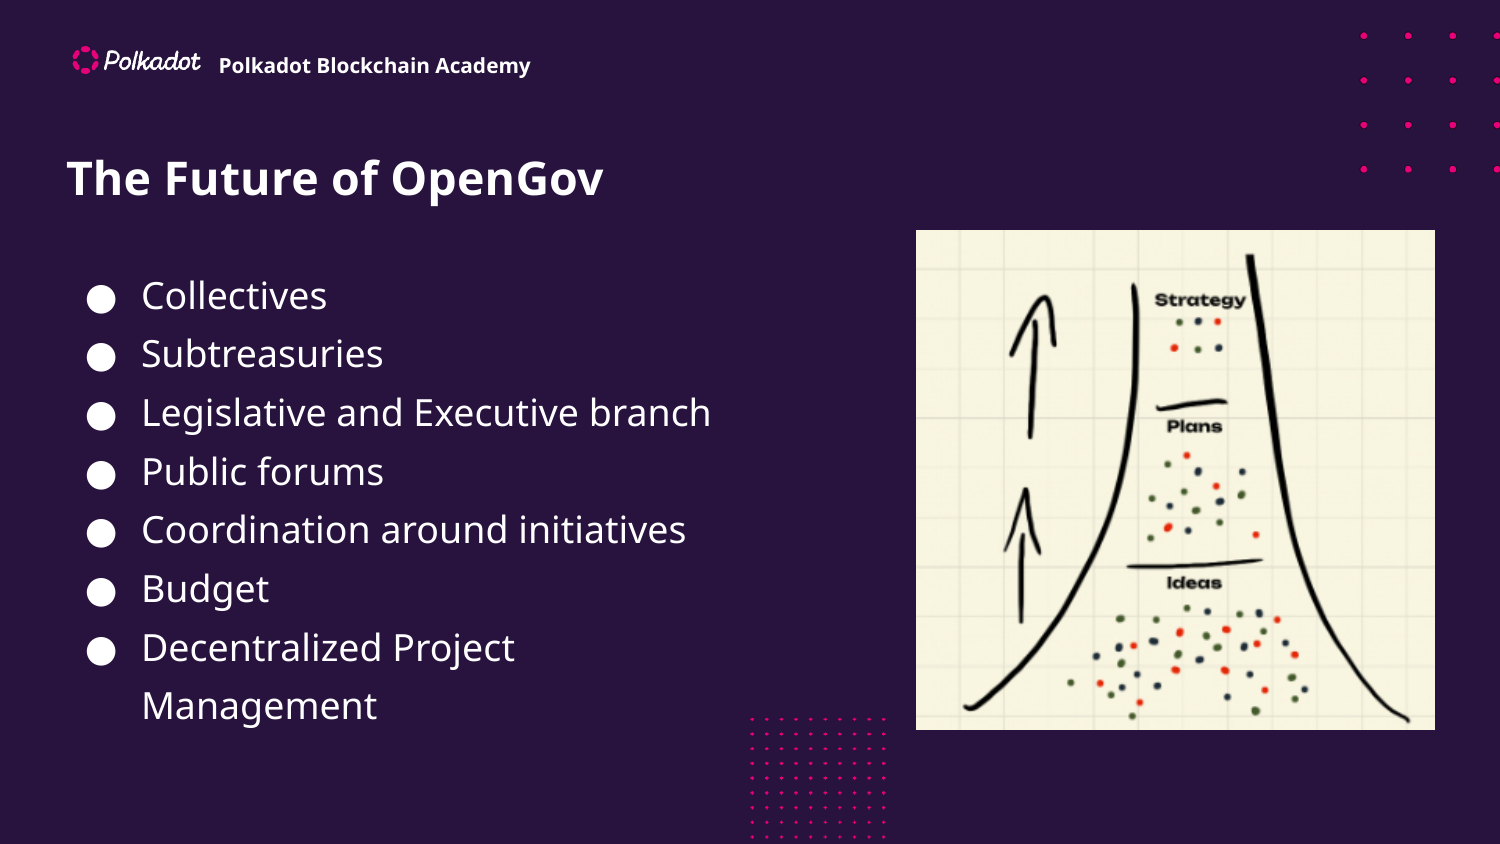

# The Future of OpenGov
Collectives
Subtreasuries
Legislative and Executive branch
Public forums
Coordination around initiatives
Budget
Decentralized Project
Management